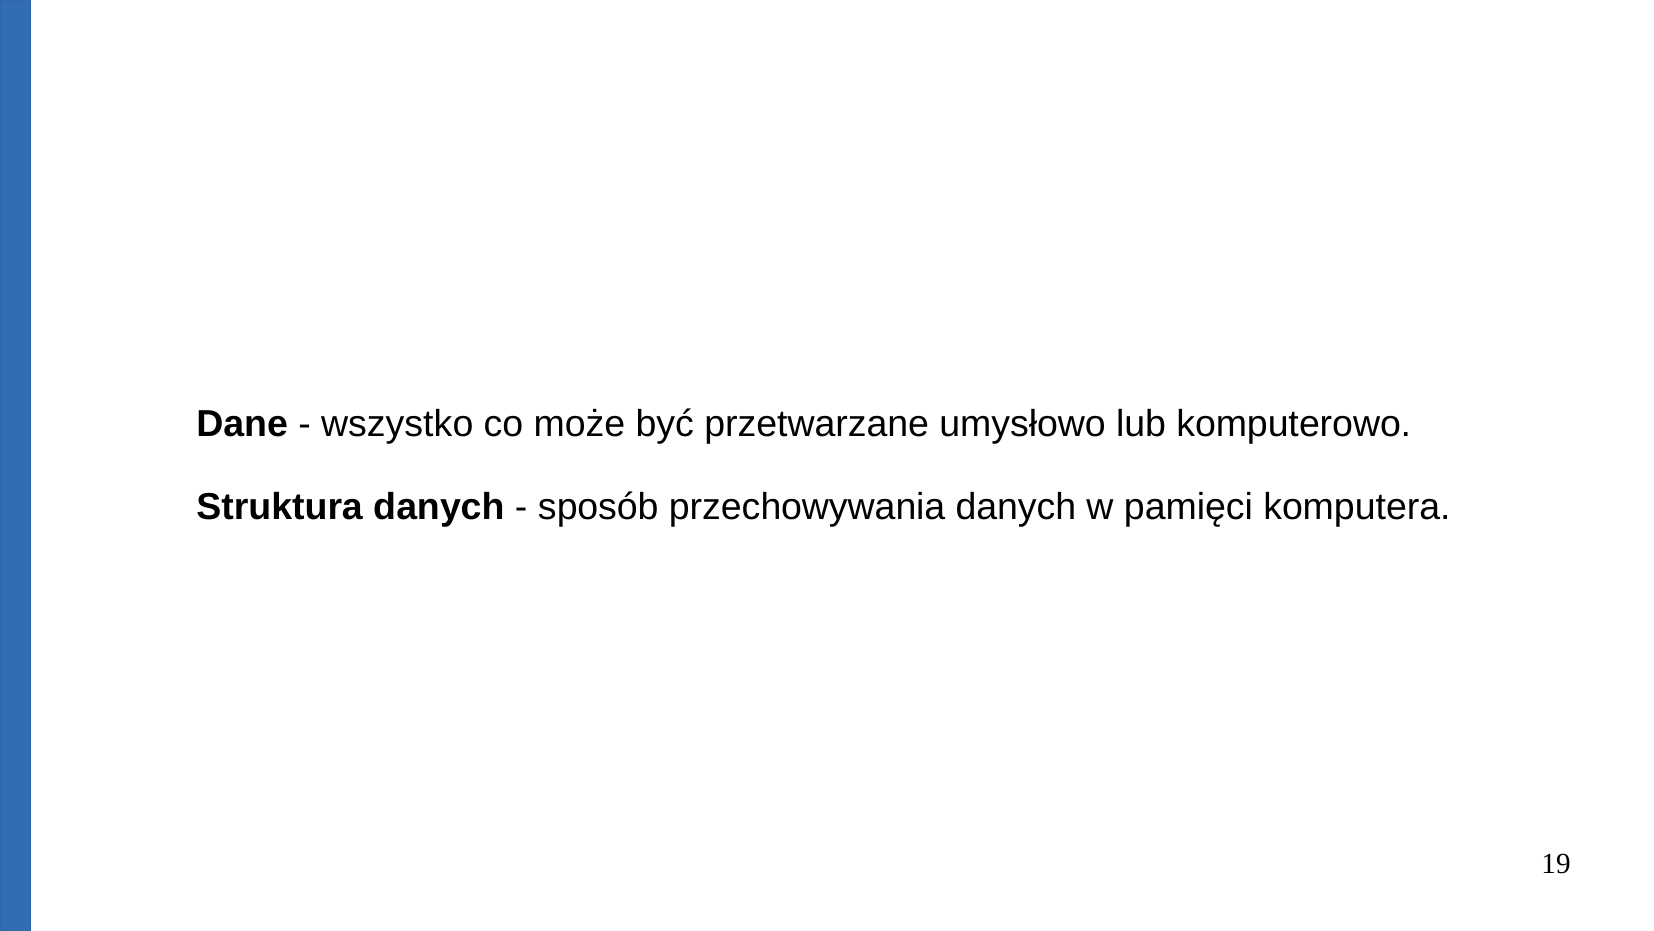

Dane - wszystko co może być przetwarzane umysłowo lub komputerowo.
Struktura danych - sposób przechowywania danych w pamięci komputera.
19